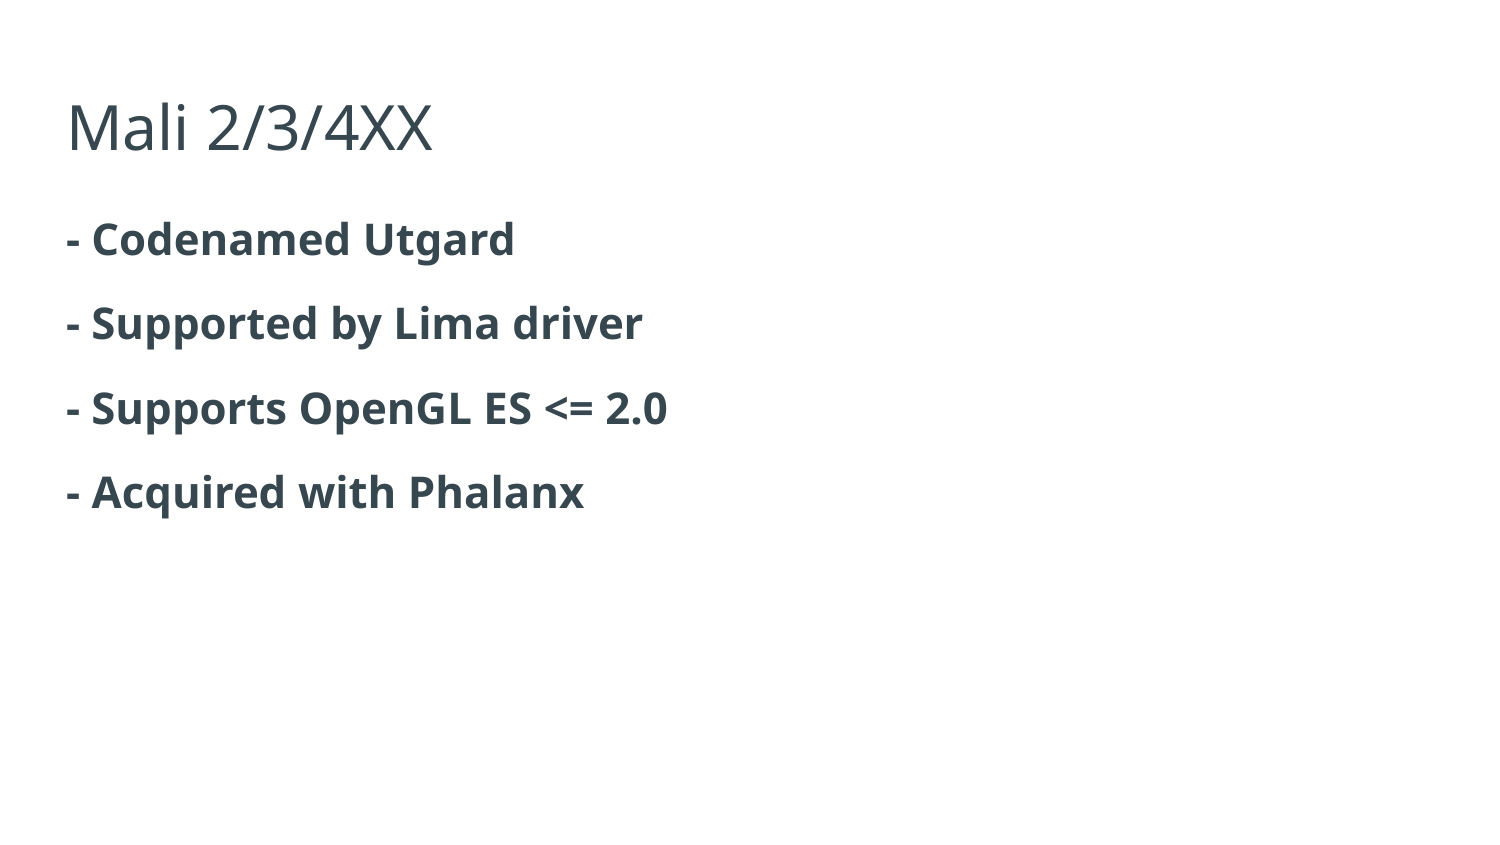

# Mali 2/3/4XX
- Codenamed Utgard
- Supported by Lima driver
- Supports OpenGL ES <= 2.0
- Acquired with Phalanx